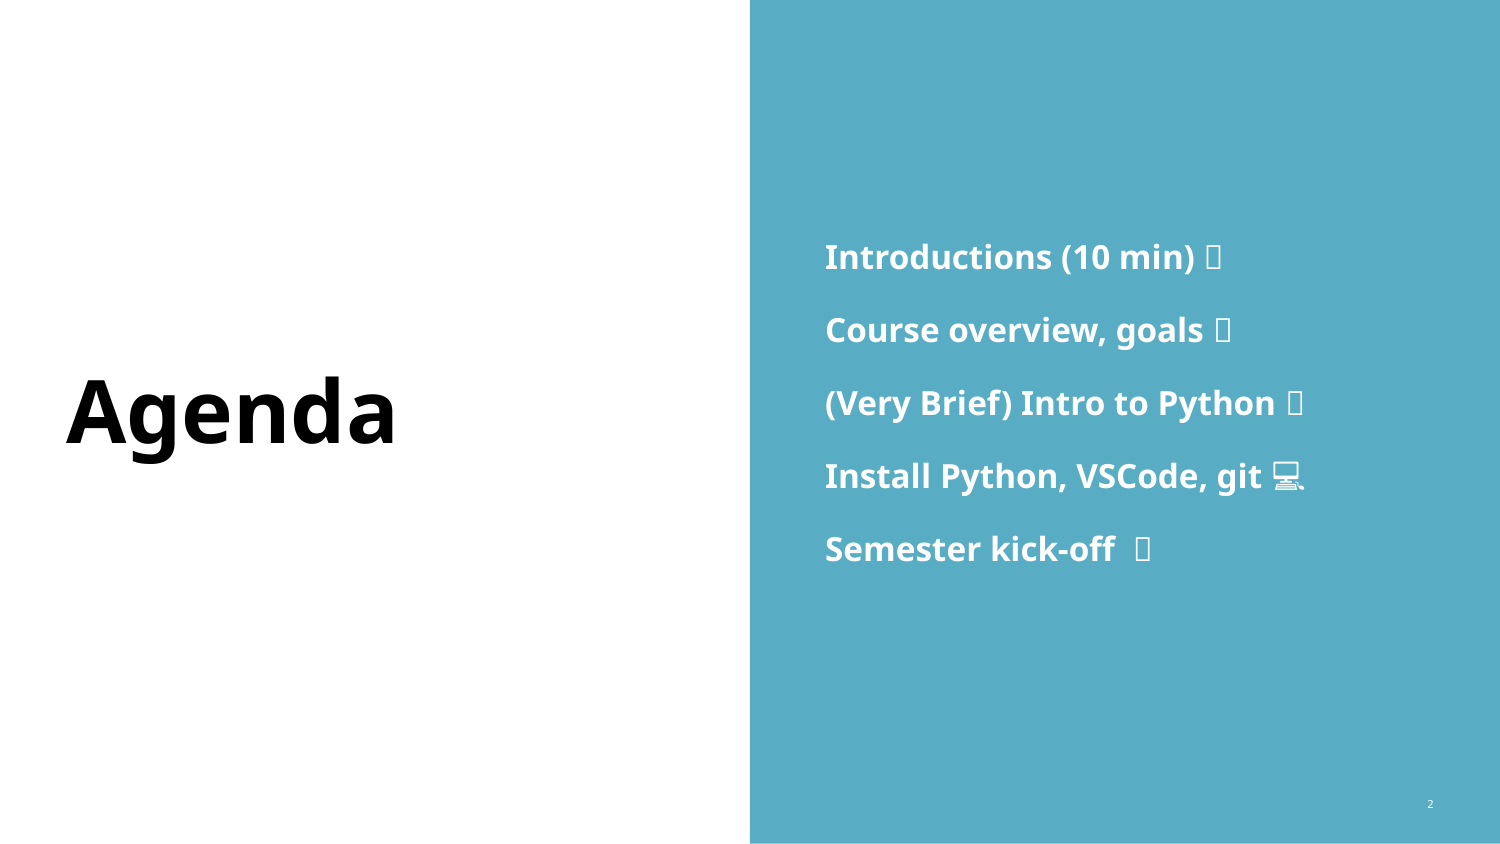

Introductions (10 min) 👋
Course overview, goals 🎯
(Very Brief) Intro to Python 🐍
Install Python, VSCode, git 💻
Semester kick-off 🎉
# Agenda